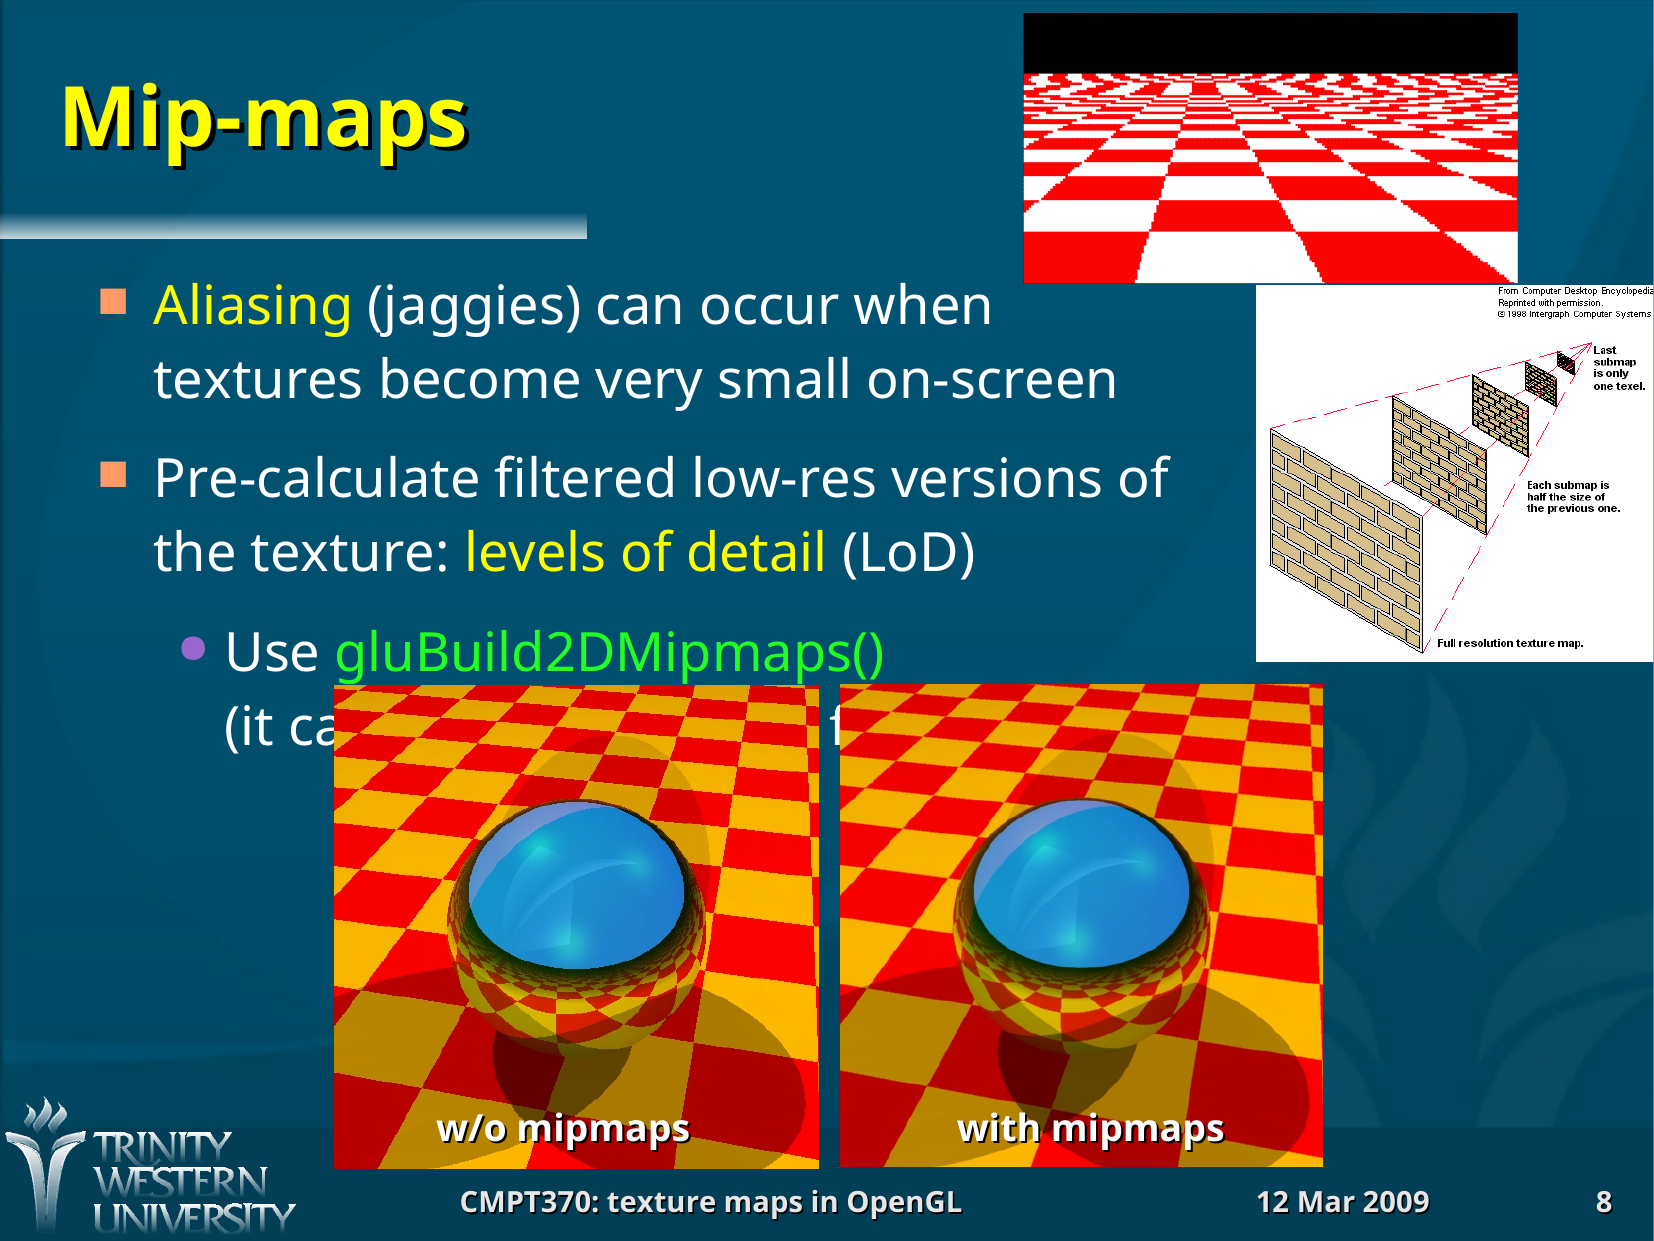

# Mip-maps
Aliasing (jaggies) can occur when
textures become very small on-screen
Pre-calculate filtered low-res versions of the texture: levels of detail (LoD)
Use gluBuild2DMipmaps()
(it calls glTexImage2D() for you)
w/o mipmaps
with mipmaps
CMPT370: texture maps in OpenGL
12 Mar 2009
8